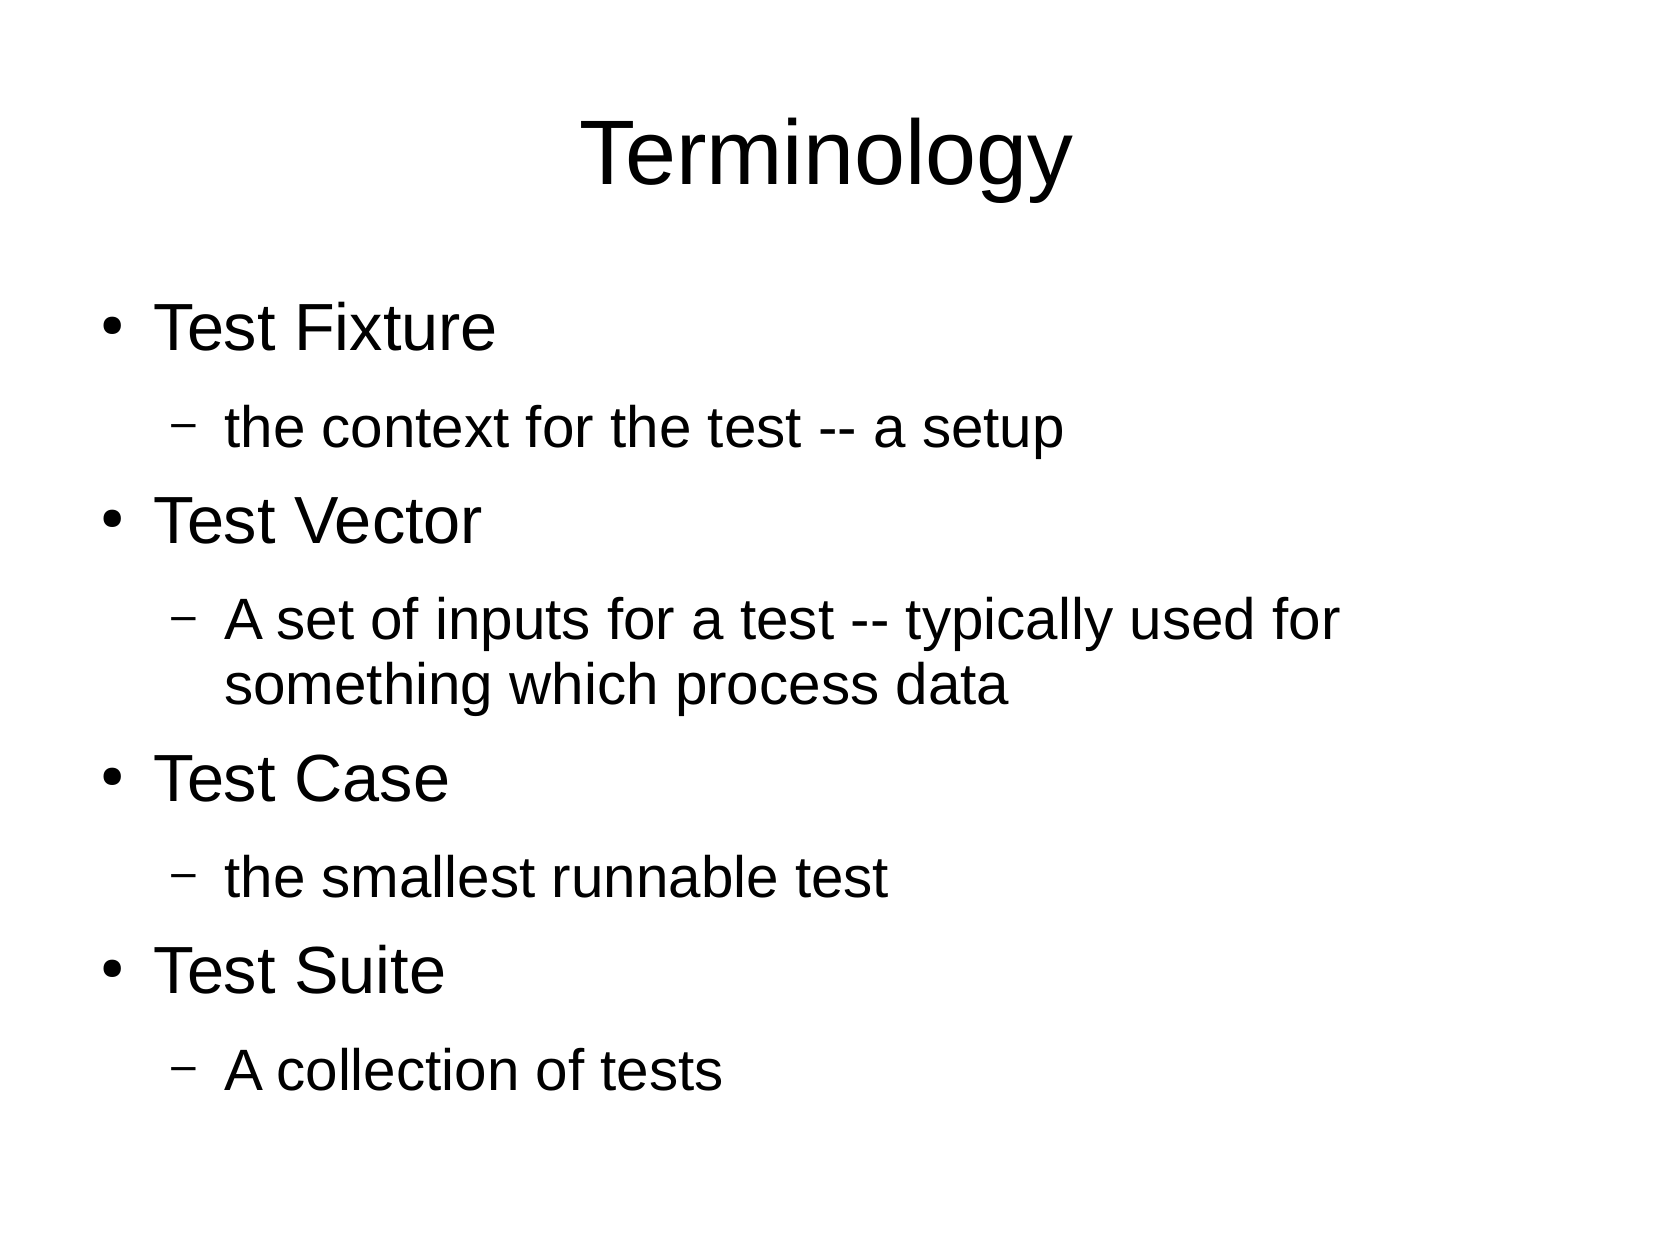

# Terminology
Test Fixture
the context for the test -- a setup
Test Vector
A set of inputs for a test -- typically used for something which process data
Test Case
the smallest runnable test
Test Suite
A collection of tests